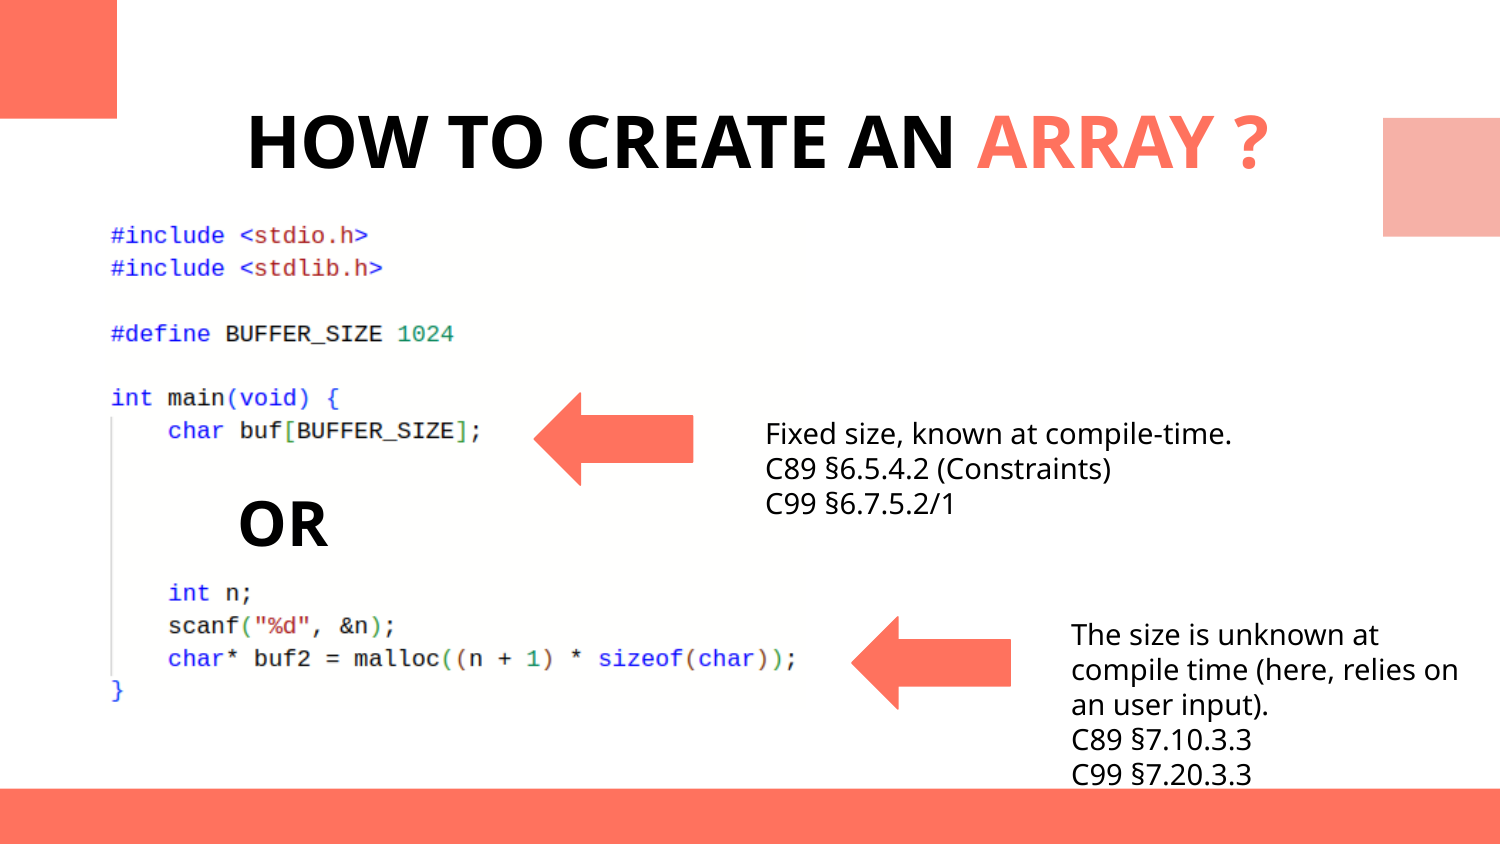

# HOW TO CREATE AN ARRAY ?
Fixed size, known at compile-time.
C89 §6.5.4.2 (Constraints)
C99 §6.7.5.2/1
OR
The size is unknown at compile time (here, relies on an user input).
C89 §7.10.3.3
C99 §7.20.3.3